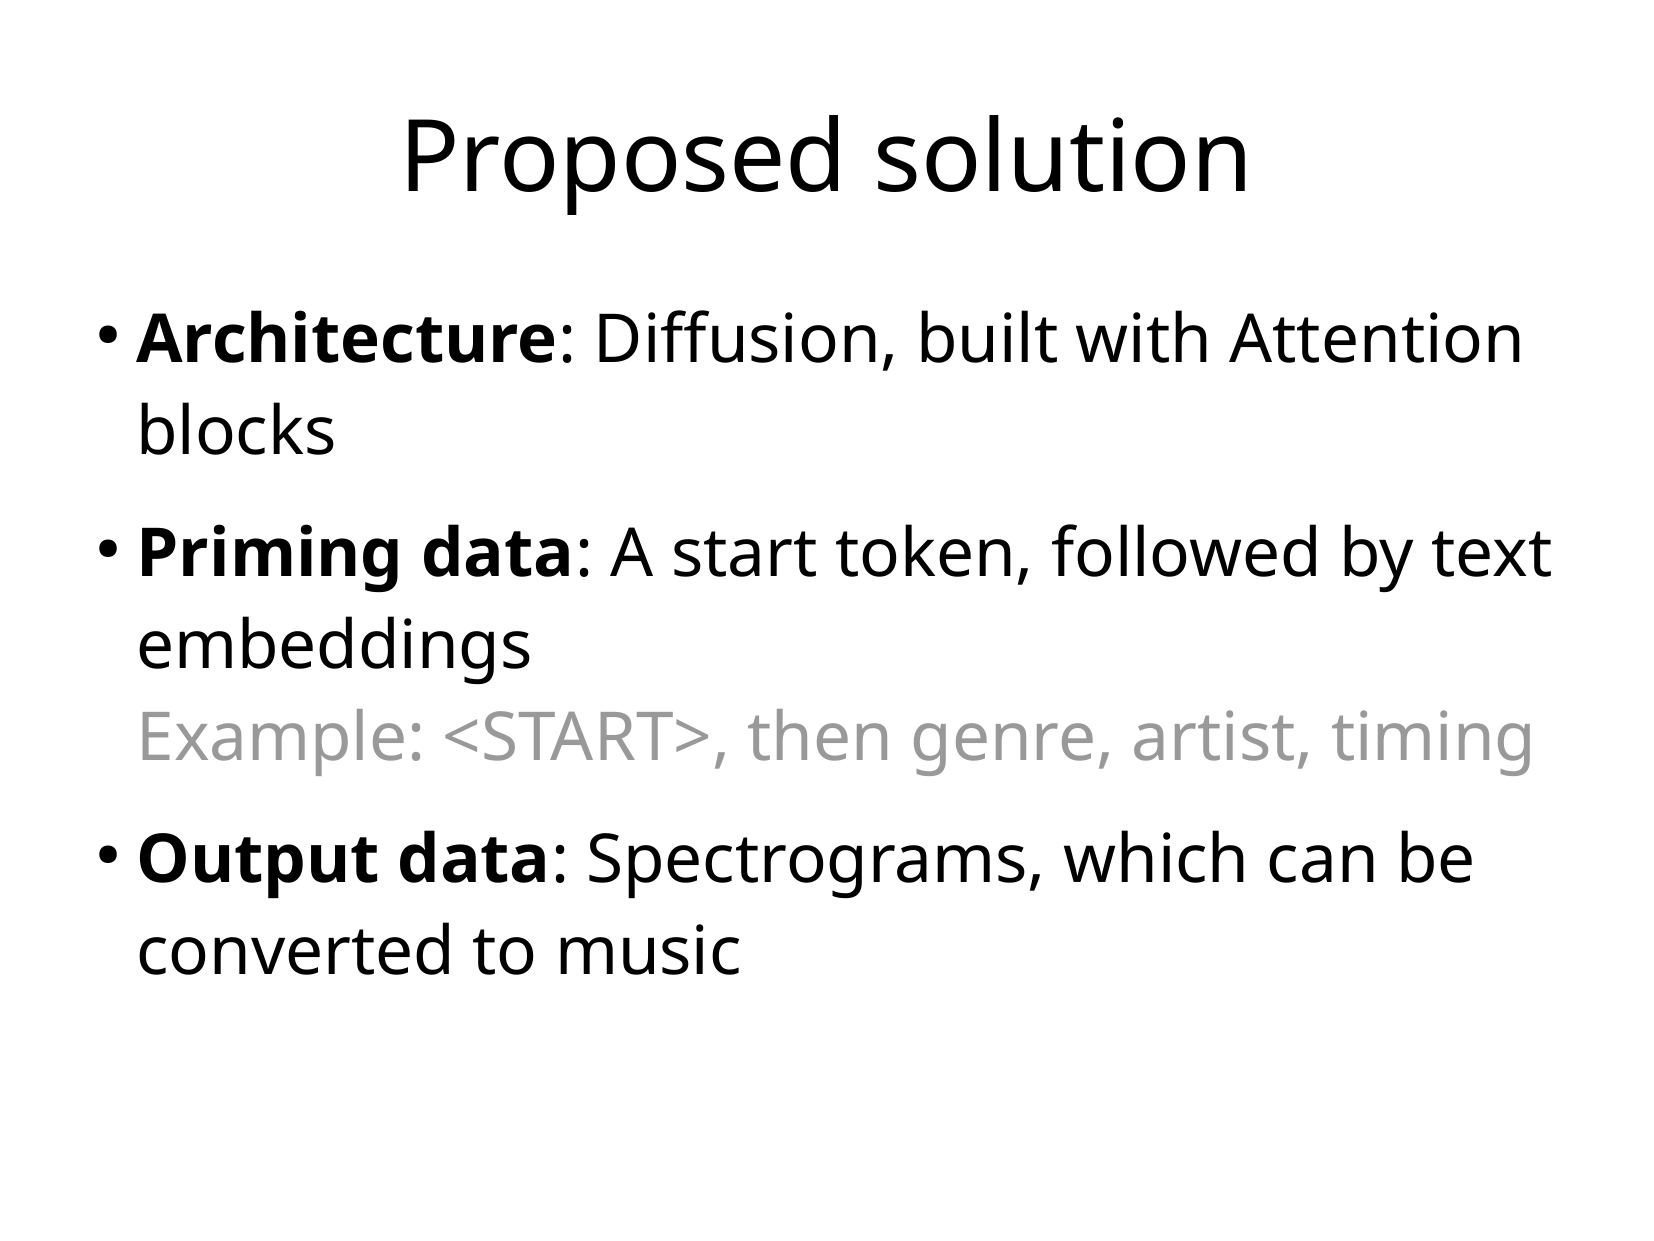

# Proposed solution
Architecture: Diffusion, built with Attention blocks
Priming data: A start token, followed by text embeddings
Example: <START>, then genre, artist, timing
Output data: Spectrograms, which can be converted to music